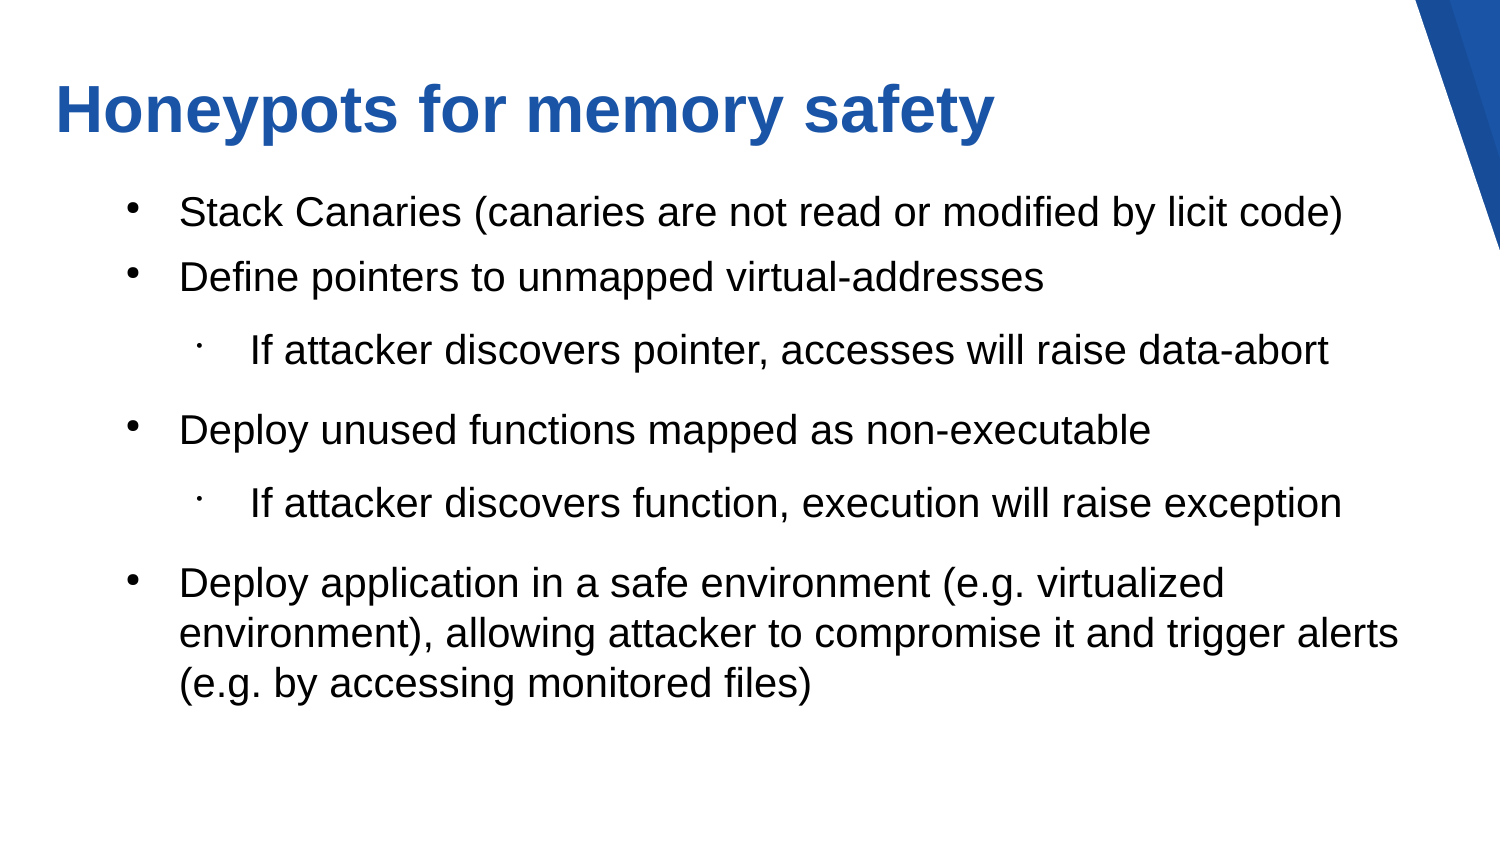

Honeypots for memory safety
# Stack Canaries (canaries are not read or modified by licit code)
Define pointers to unmapped virtual-addresses
If attacker discovers pointer, accesses will raise data-abort
Deploy unused functions mapped as non-executable
If attacker discovers function, execution will raise exception
Deploy application in a safe environment (e.g. virtualized environment), allowing attacker to compromise it and trigger alerts (e.g. by accessing monitored files)